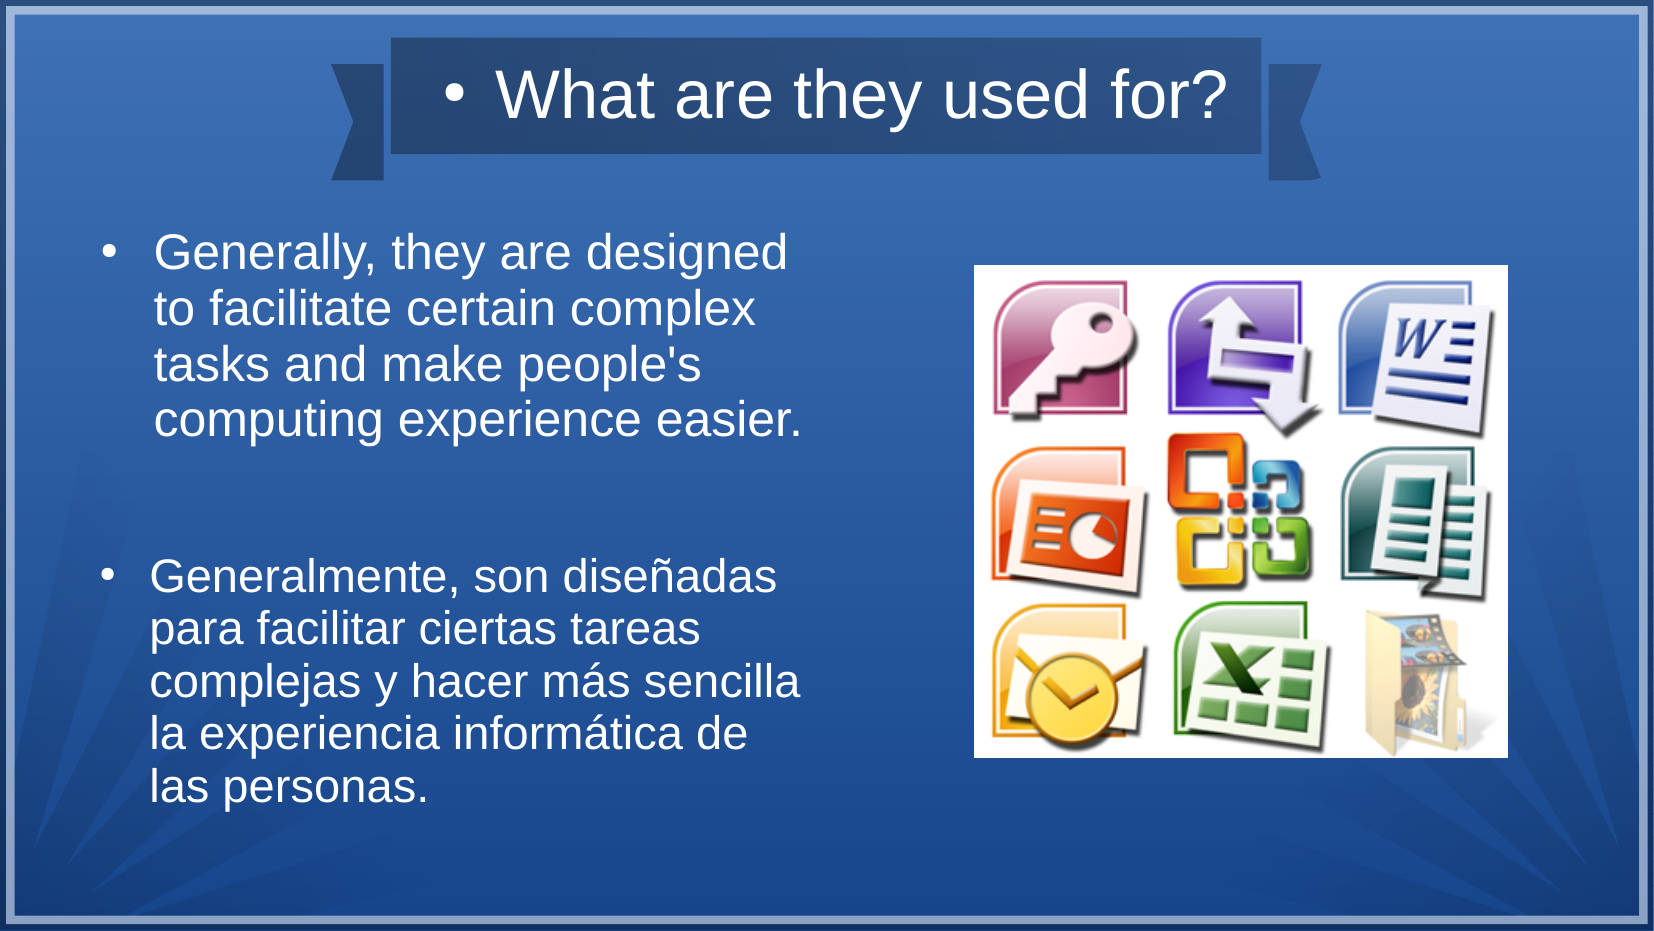

# What are they used for?
Generally, they are designed to facilitate certain complex tasks and make people's computing experience easier.
Generalmente, son diseñadas para facilitar ciertas tareas complejas y hacer más sencilla la experiencia informática de las personas.